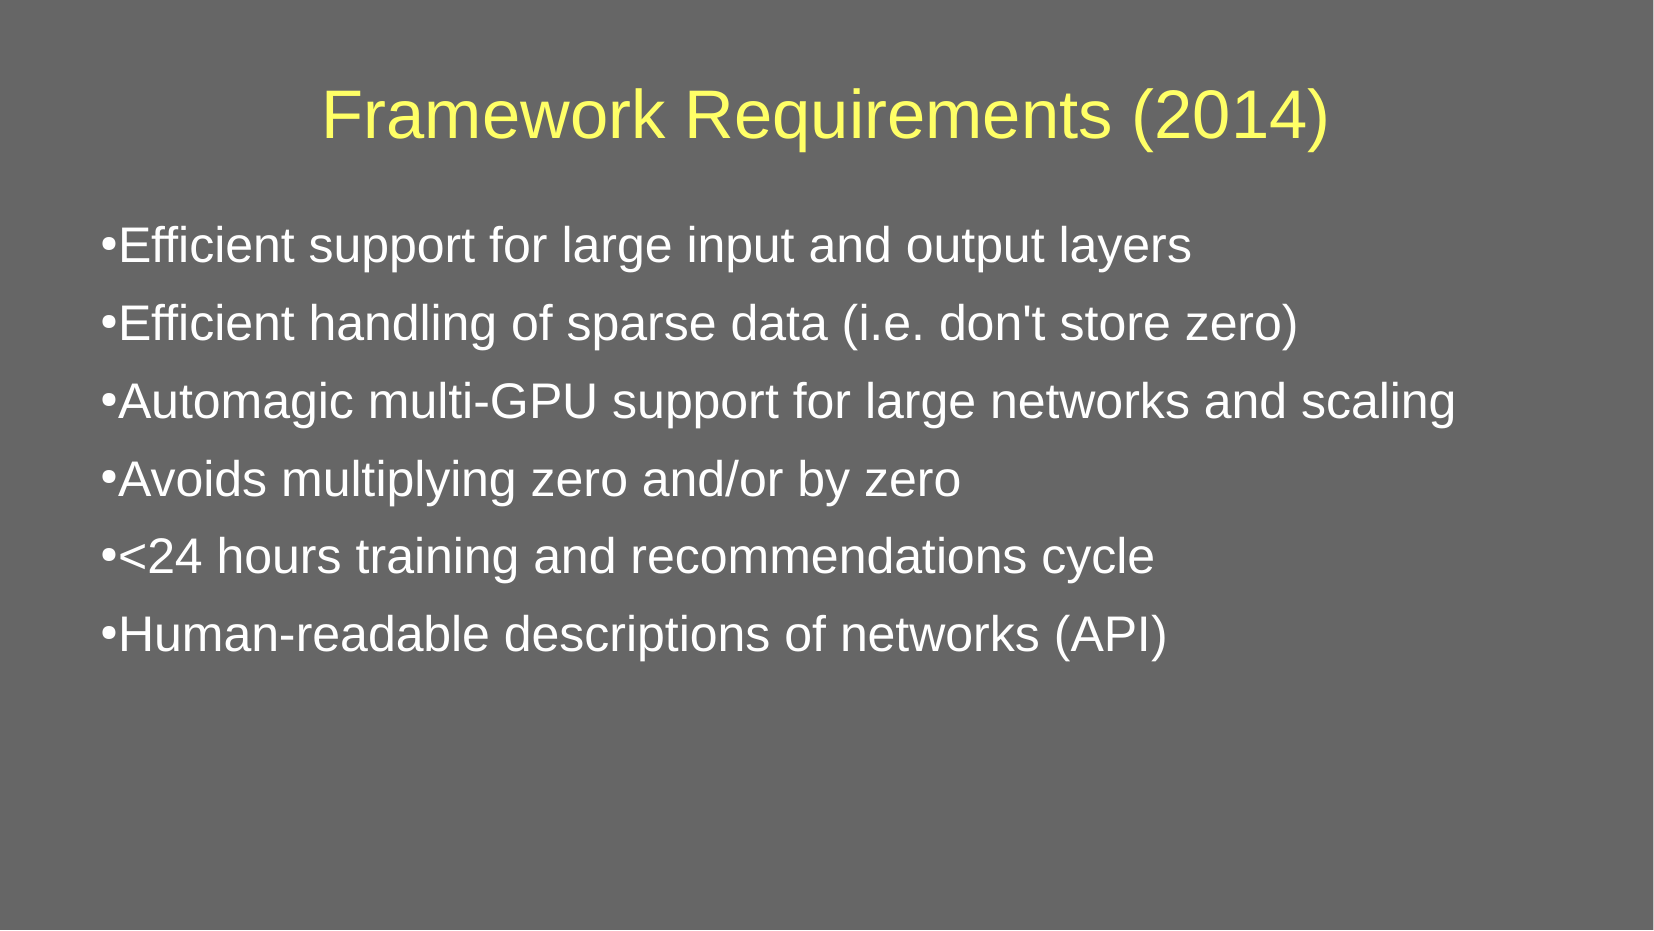

# Framework Requirements (2014)
Efficient support for large input and output layers
Efficient handling of sparse data (i.e. don't store zero)
Automagic multi-GPU support for large networks and scaling
Avoids multiplying zero and/or by zero
<24 hours training and recommendations cycle
Human-readable descriptions of networks (API)